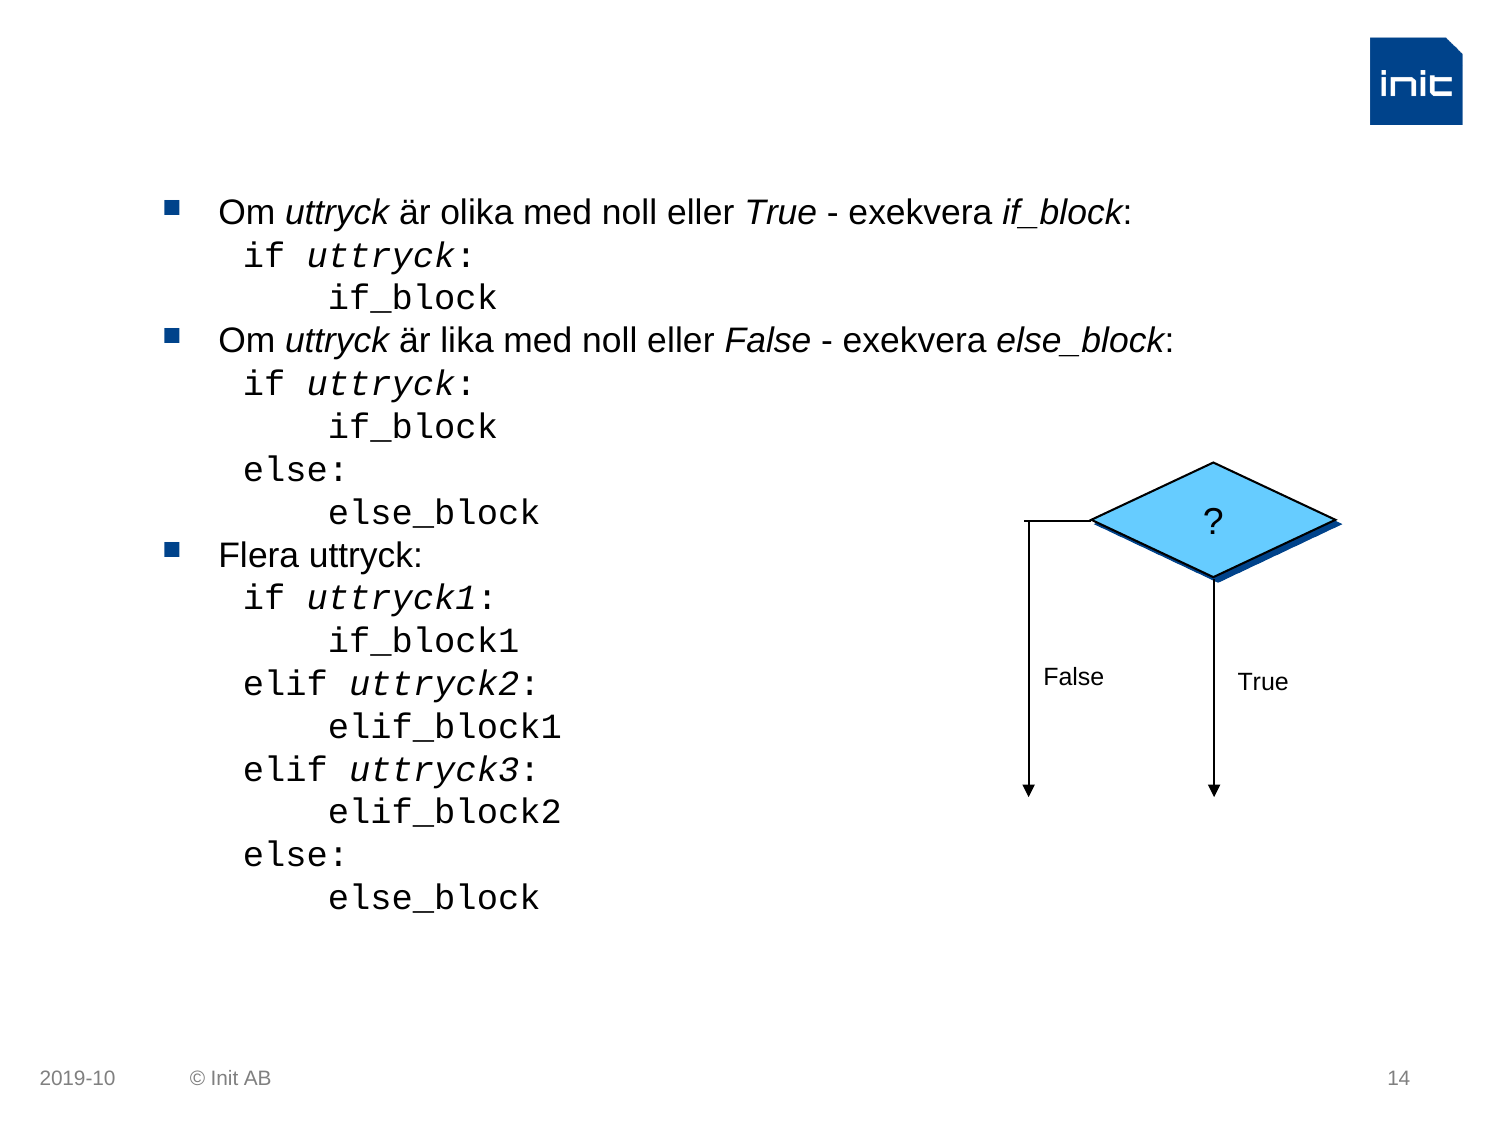

Om uttryck är olika med noll eller True - exekvera if_block:
if uttryck:
 if_block
Om uttryck är lika med noll eller False - exekvera else_block:
if uttryck:
 if_block
else:
 else_block
Flera uttryck:
if uttryck1:
 if_block1
elif uttryck2:
 elif_block1
elif uttryck3:
 elif_block2
else:
 else_block
?
False
True
2019-10
© Init AB